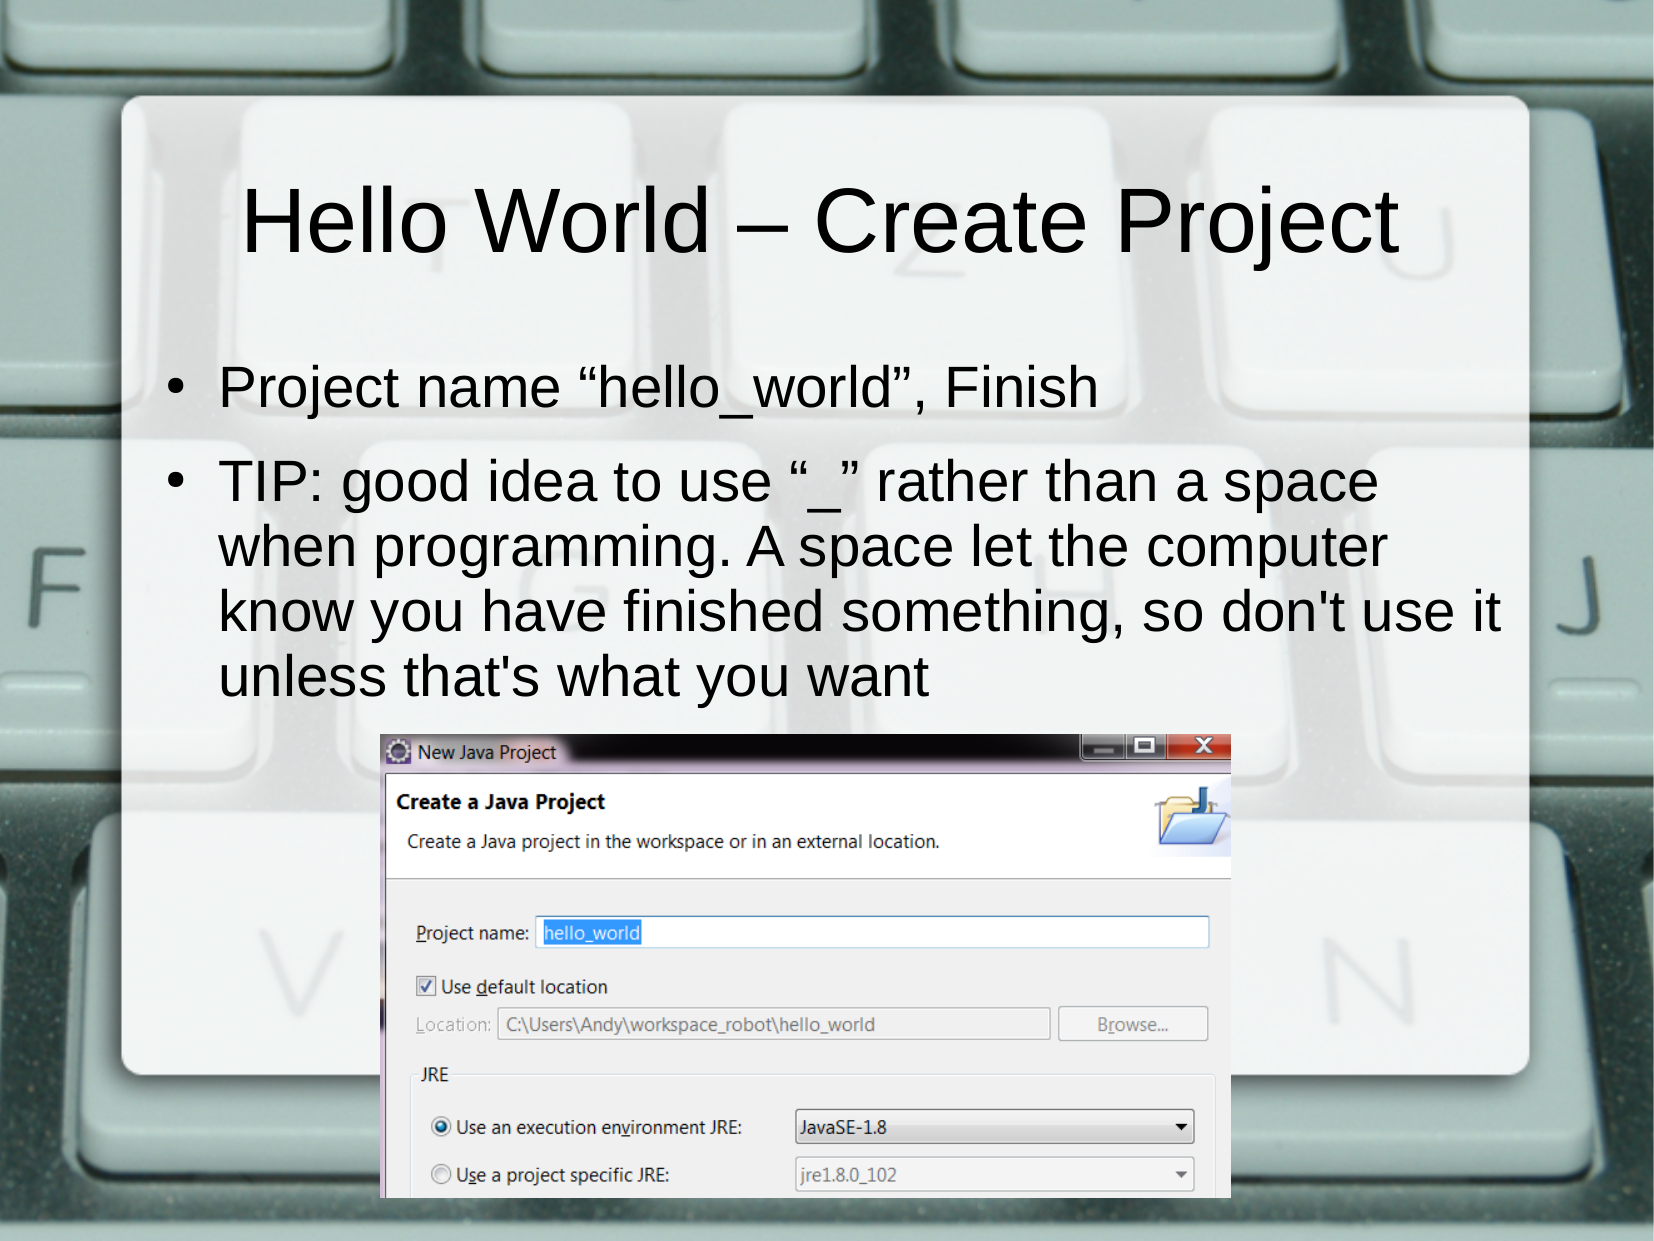

# Hello World – Create Project
Project name “hello_world”, Finish
TIP: good idea to use “_” rather than a space when programming. A space let the computer know you have finished something, so don't use it unless that's what you want